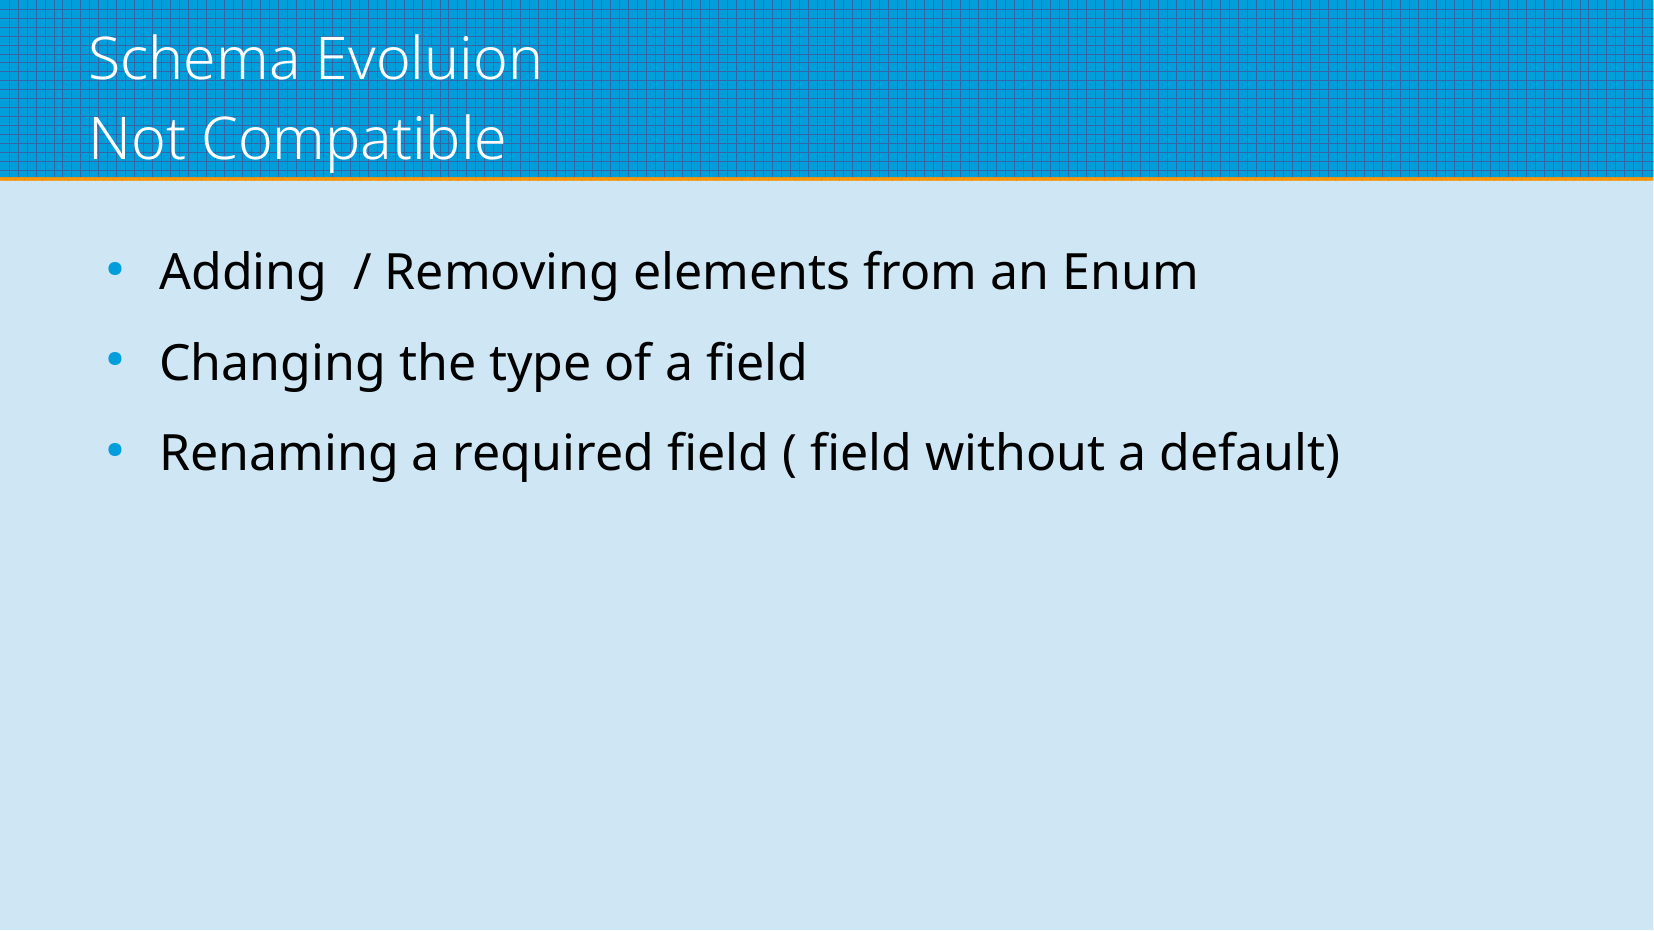

# Schema Evoluion Not Compatible
Adding / Removing elements from an Enum
Changing the type of a field
Renaming a required field ( field without a default)